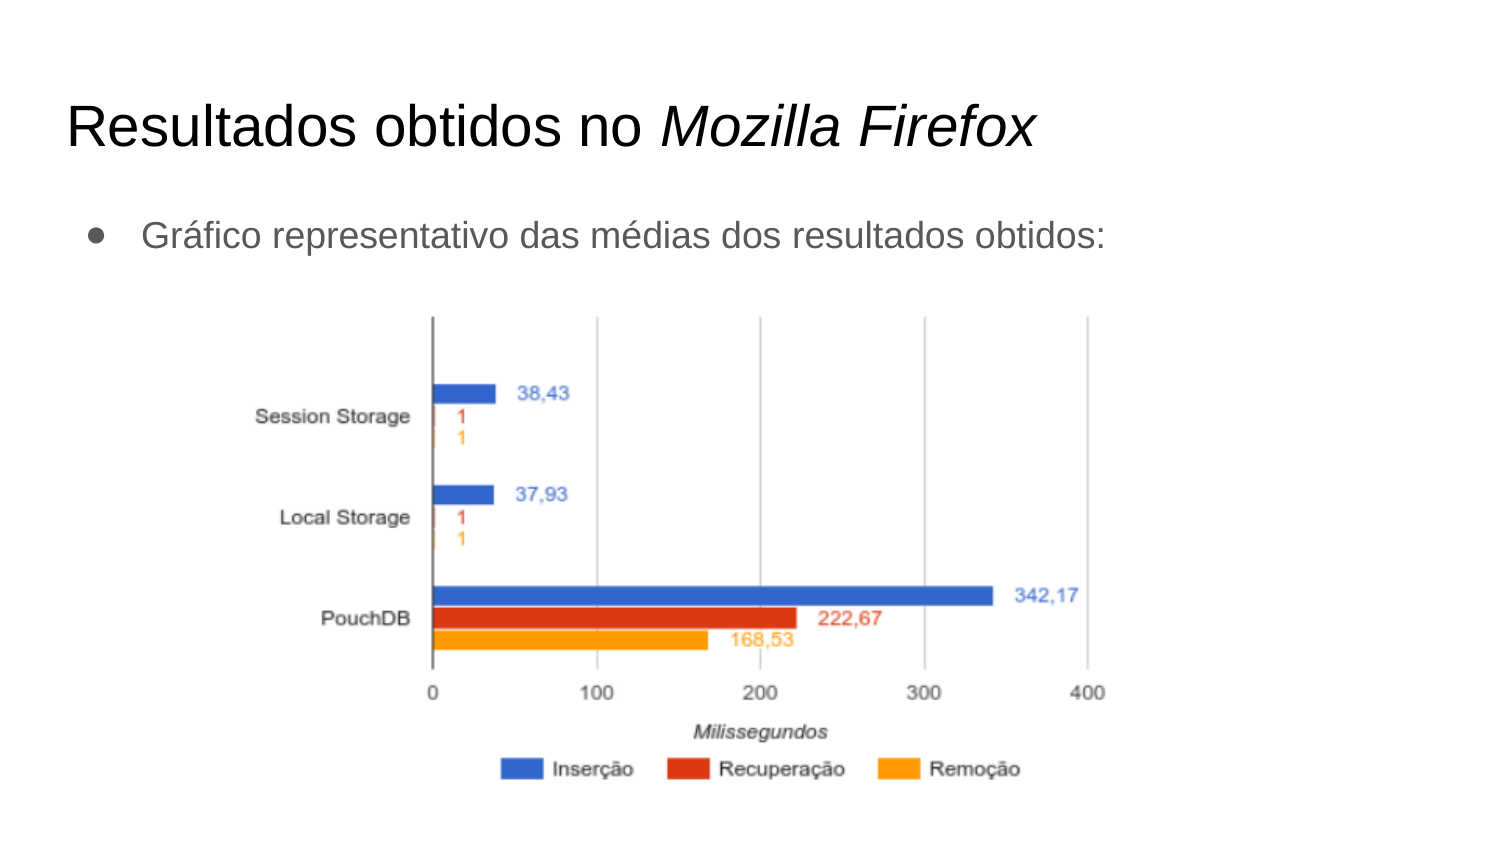

# Resultados obtidos no Mozilla Firefox
Gráfico representativo das médias dos resultados obtidos: